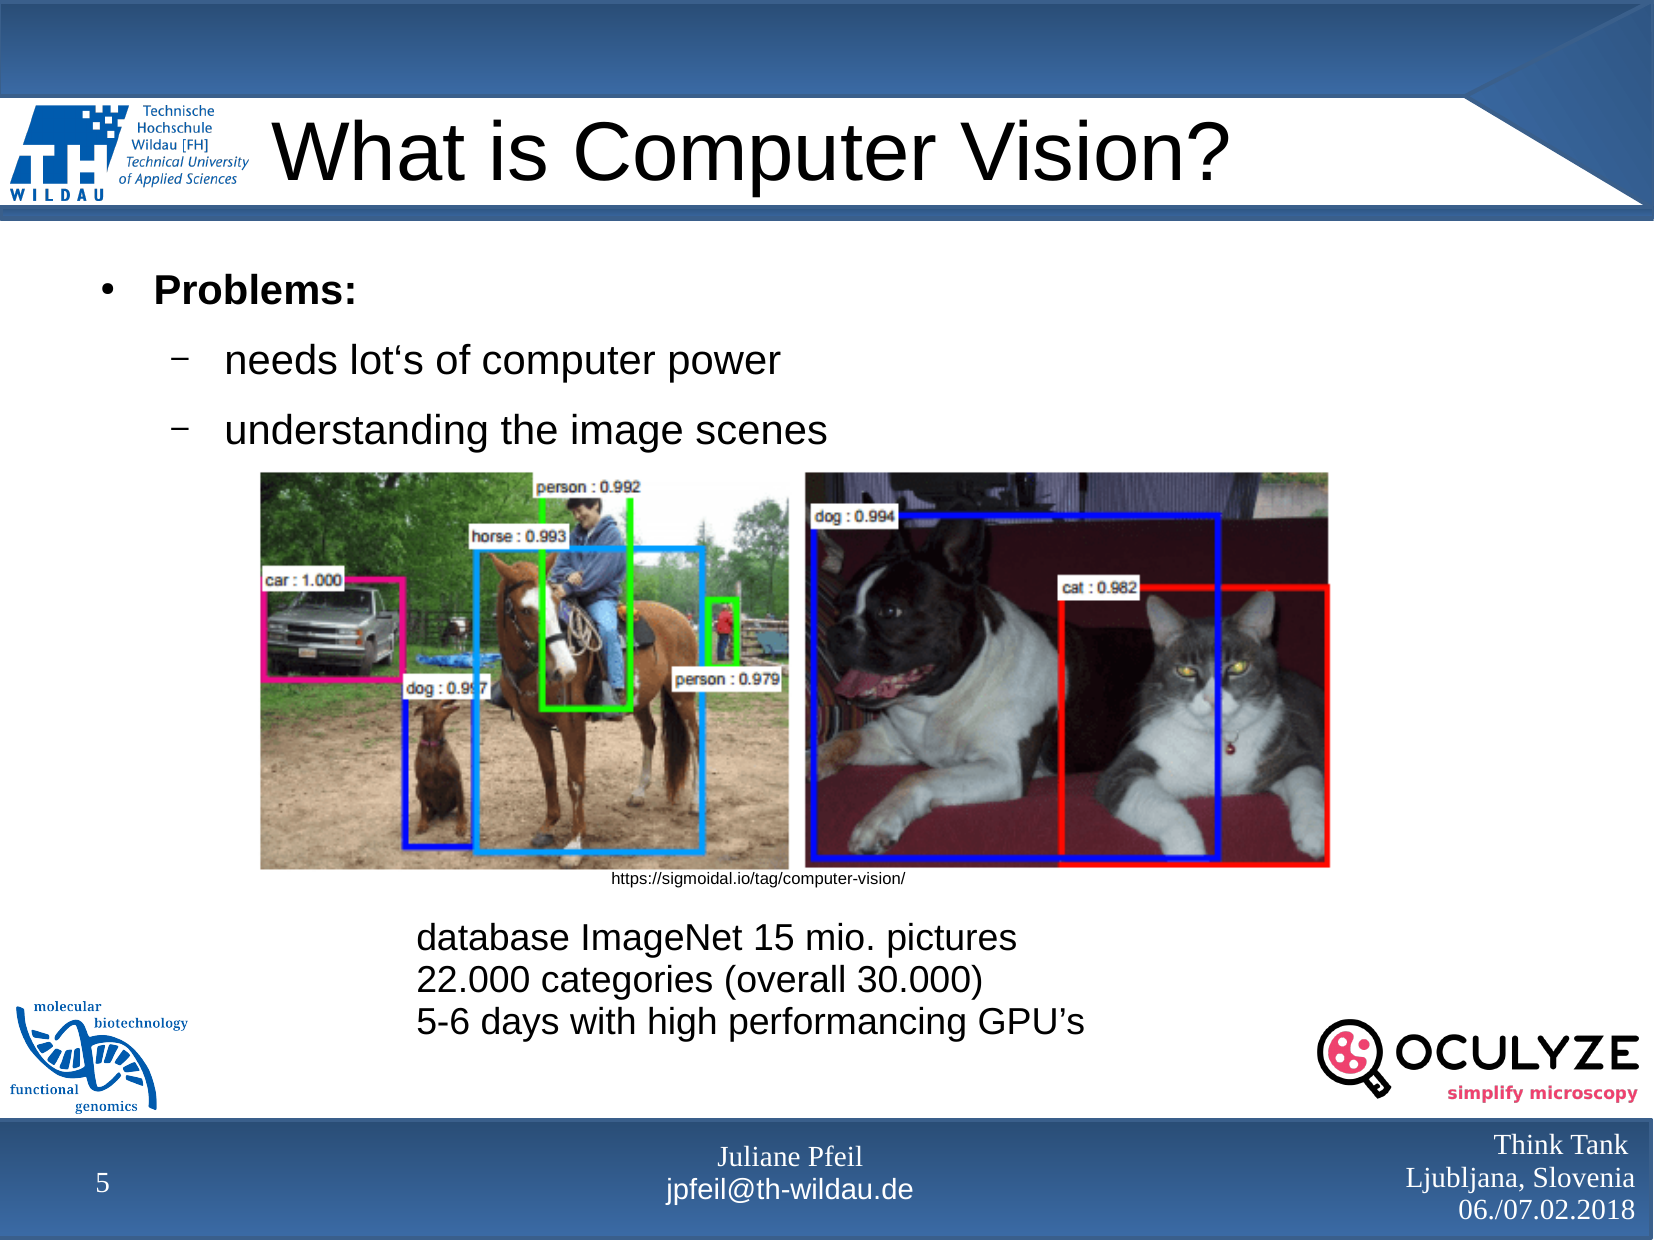

# What is Computer Vision?
Problems:
needs lot‘s of computer power
understanding the image scenes
https://sigmoidal.io/tag/computer-vision/
database ImageNet 15 mio. pictures
22.000 categories (overall 30.000)
5-6 days with high performancing GPU’s